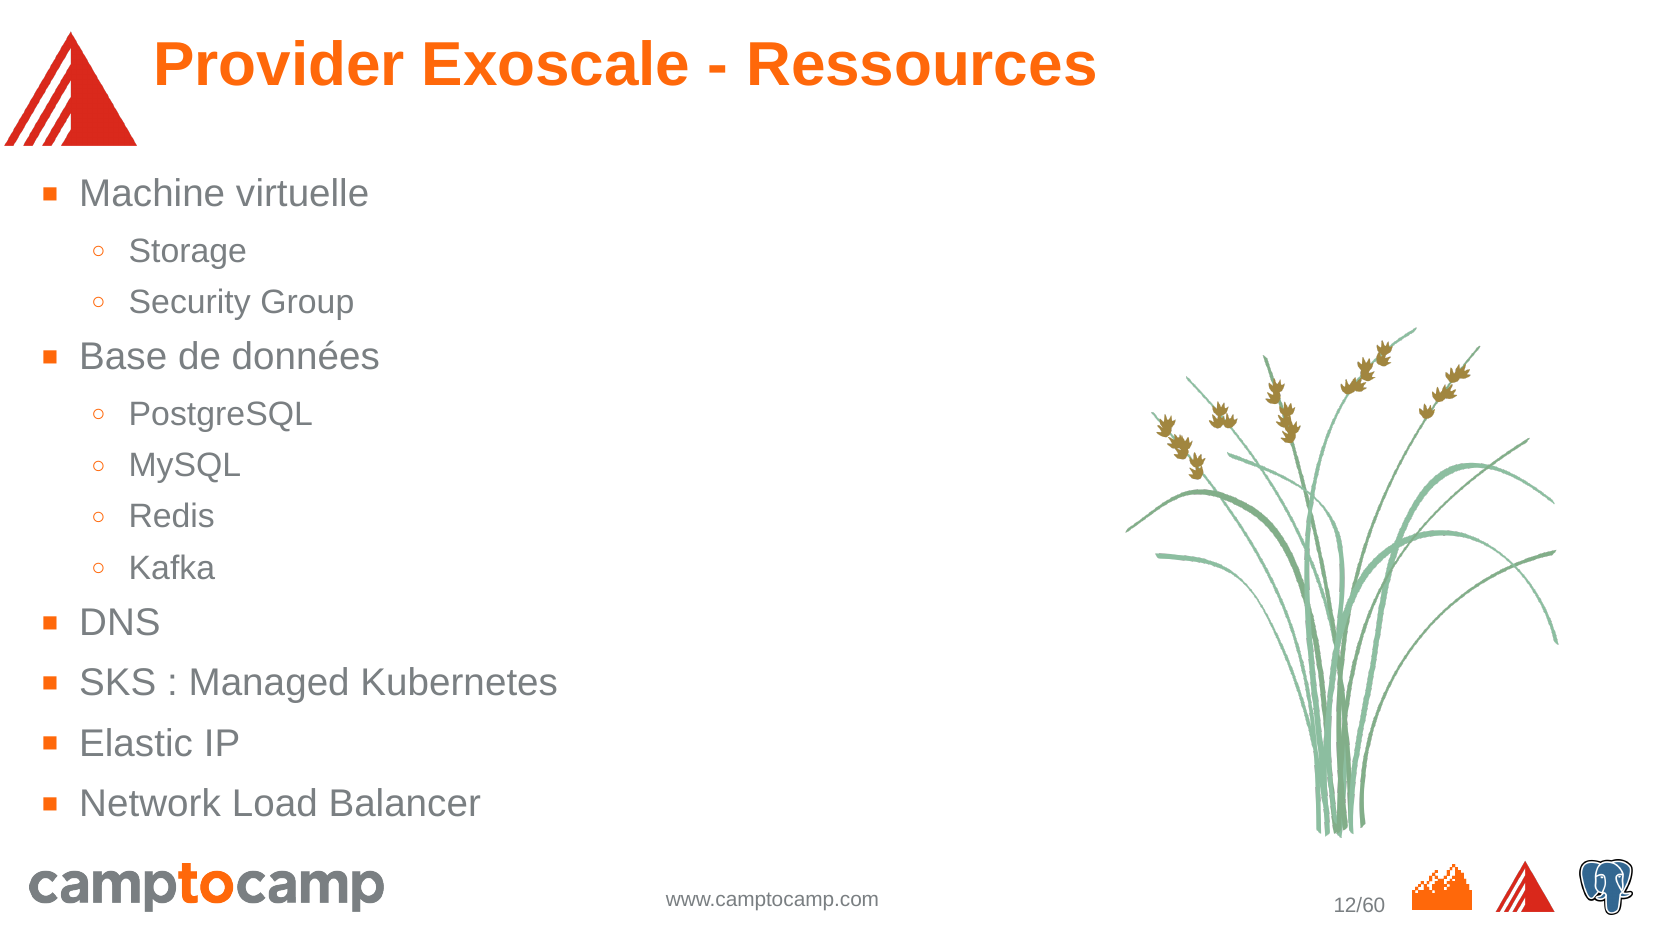

# Provider Exoscale - Ressources
Machine virtuelle
Storage
Security Group
Base de données
PostgreSQL
MySQL
Redis
Kafka
DNS
SKS : Managed Kubernetes
Elastic IP
Network Load Balancer